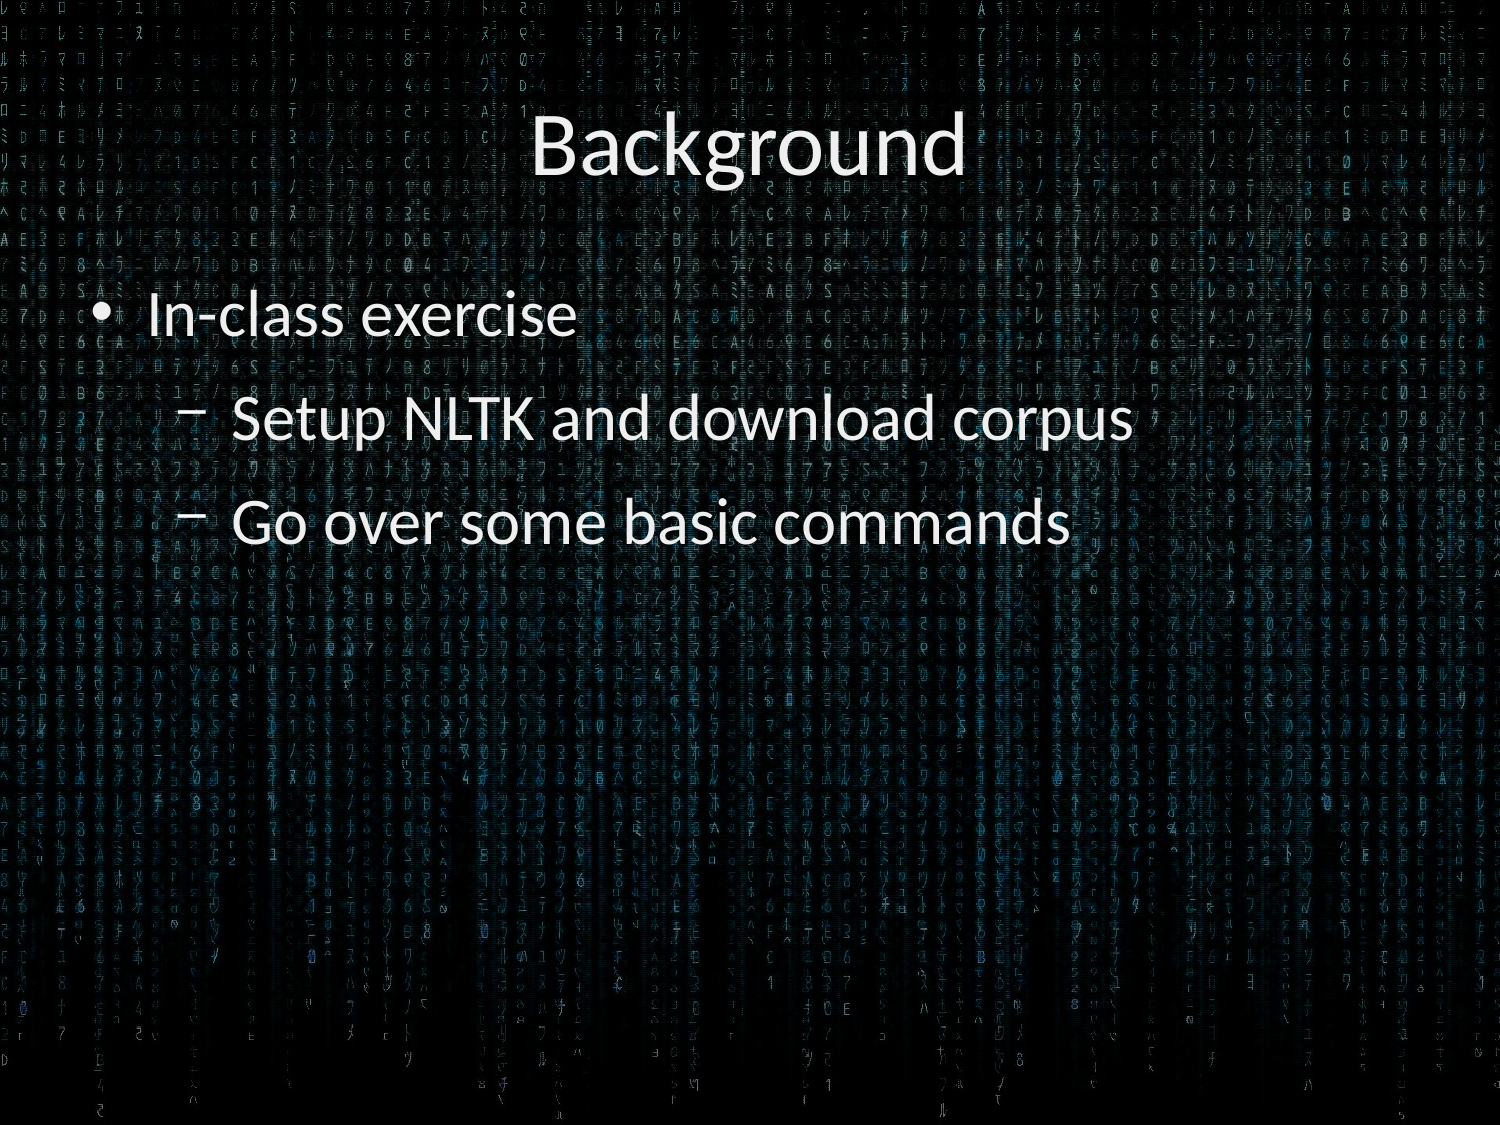

# Background
In-class exercise
Setup NLTK and download corpus
Go over some basic commands